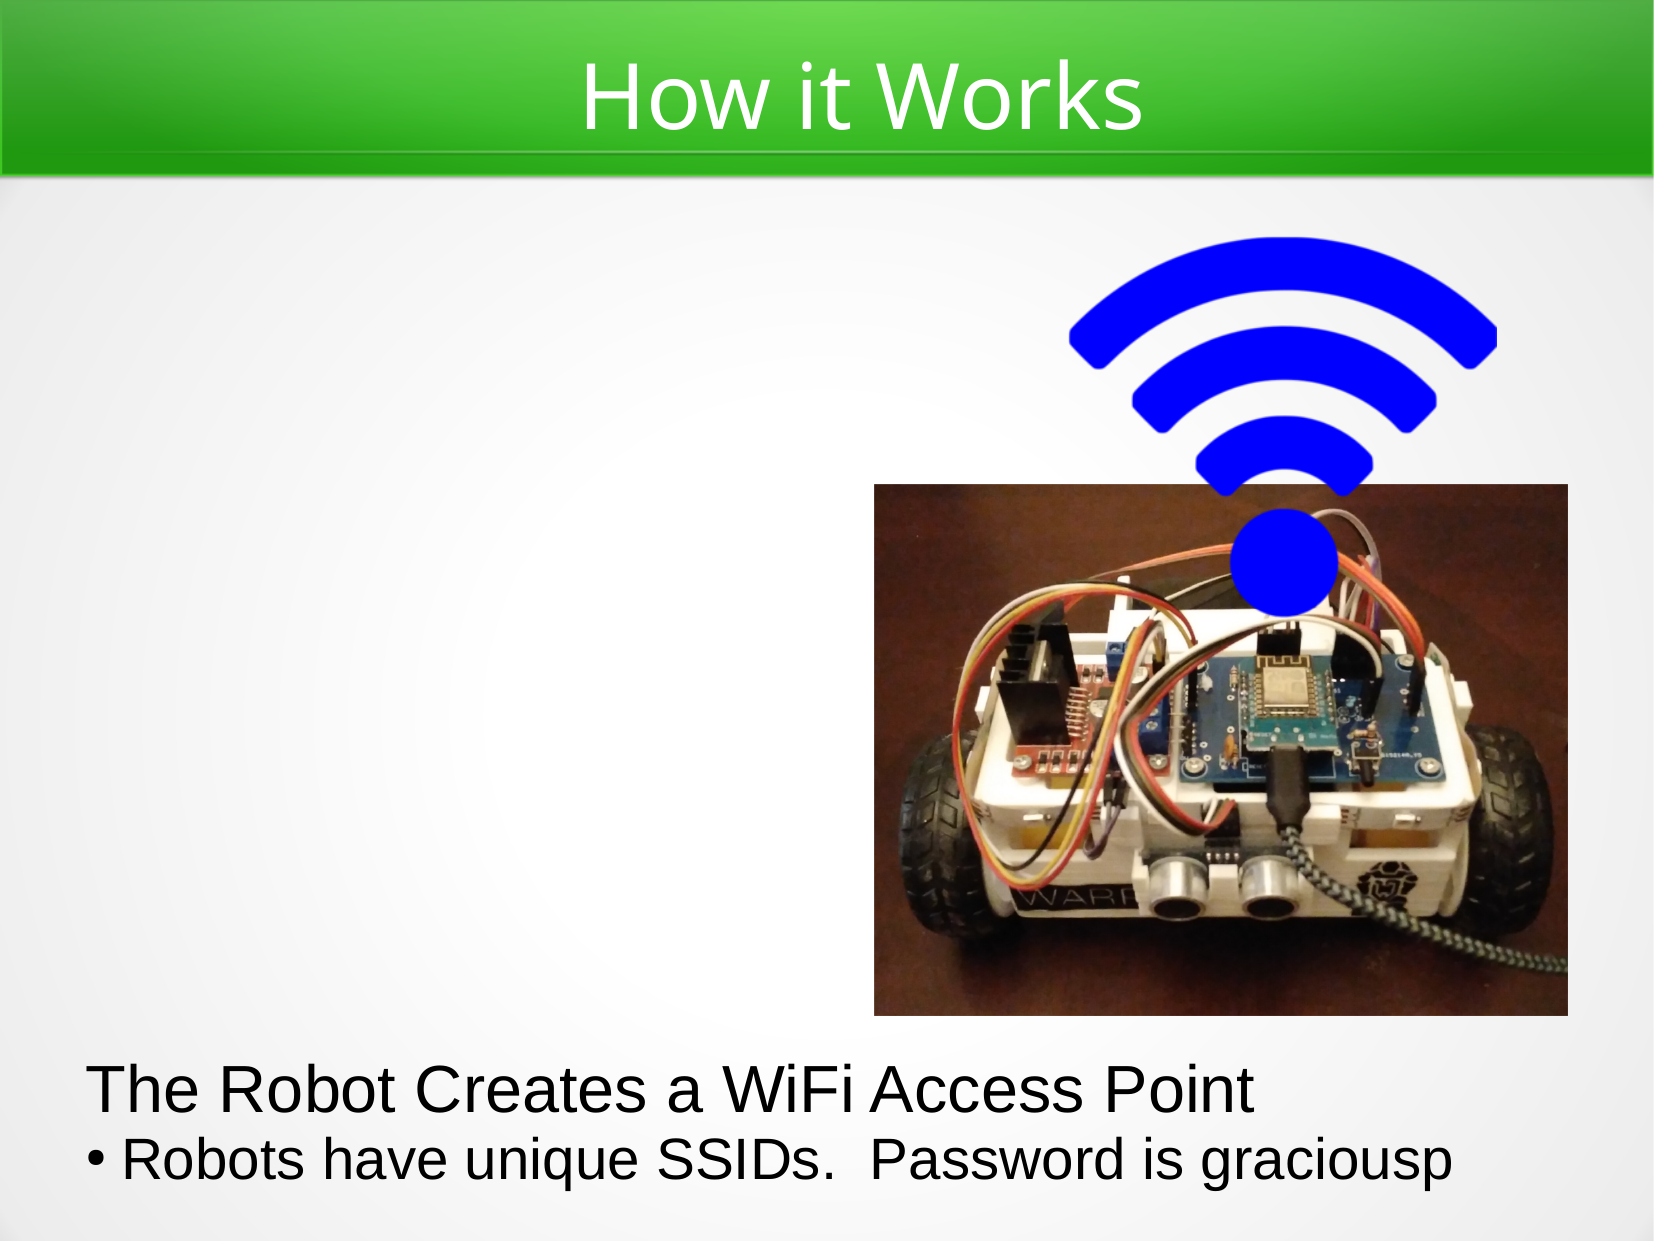

# How it Works
The Robot Creates a WiFi Access Point
Robots have unique SSIDs. Password is graciousp